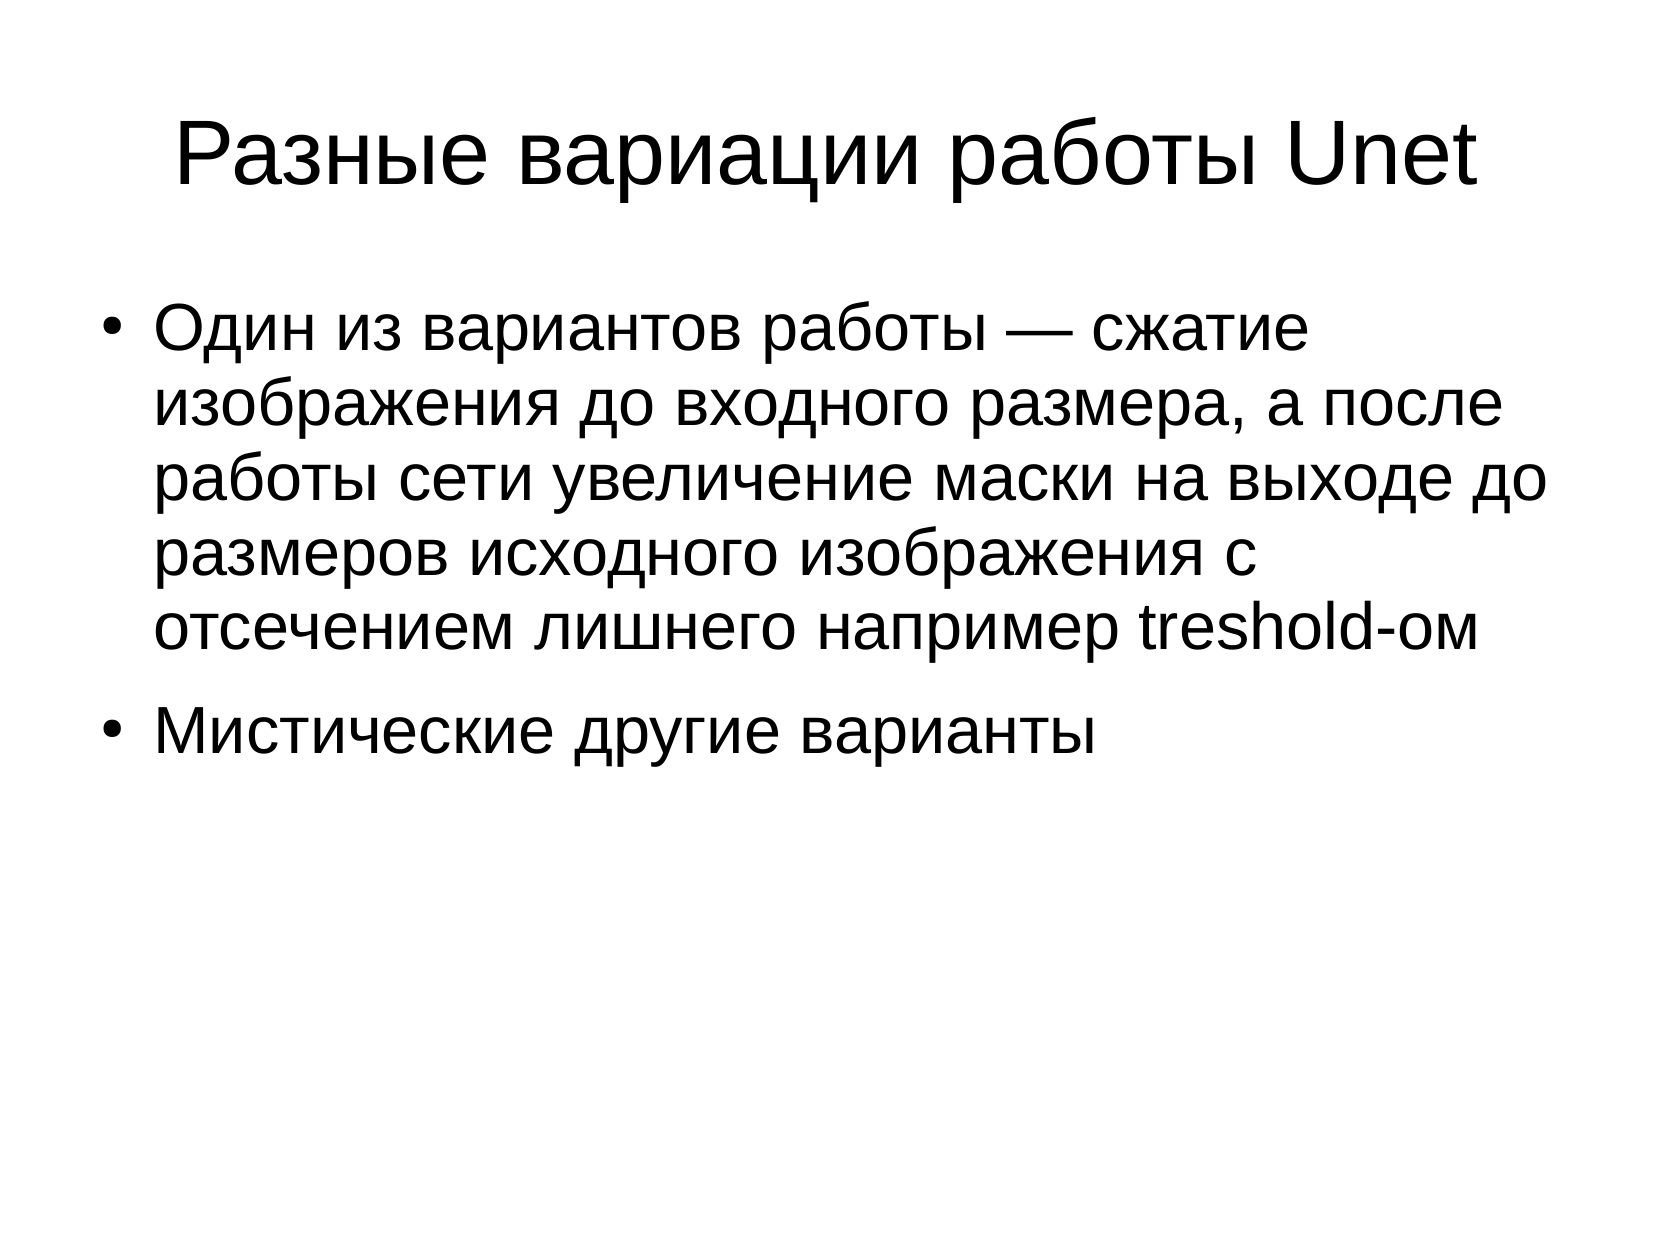

# Разные вариации работы Unet
Один из вариантов работы — сжатие изображения до входного размера, а после работы сети увеличение маски на выходе до размеров исходного изображения с отсечением лишнего например treshold-ом
Мистические другие варианты